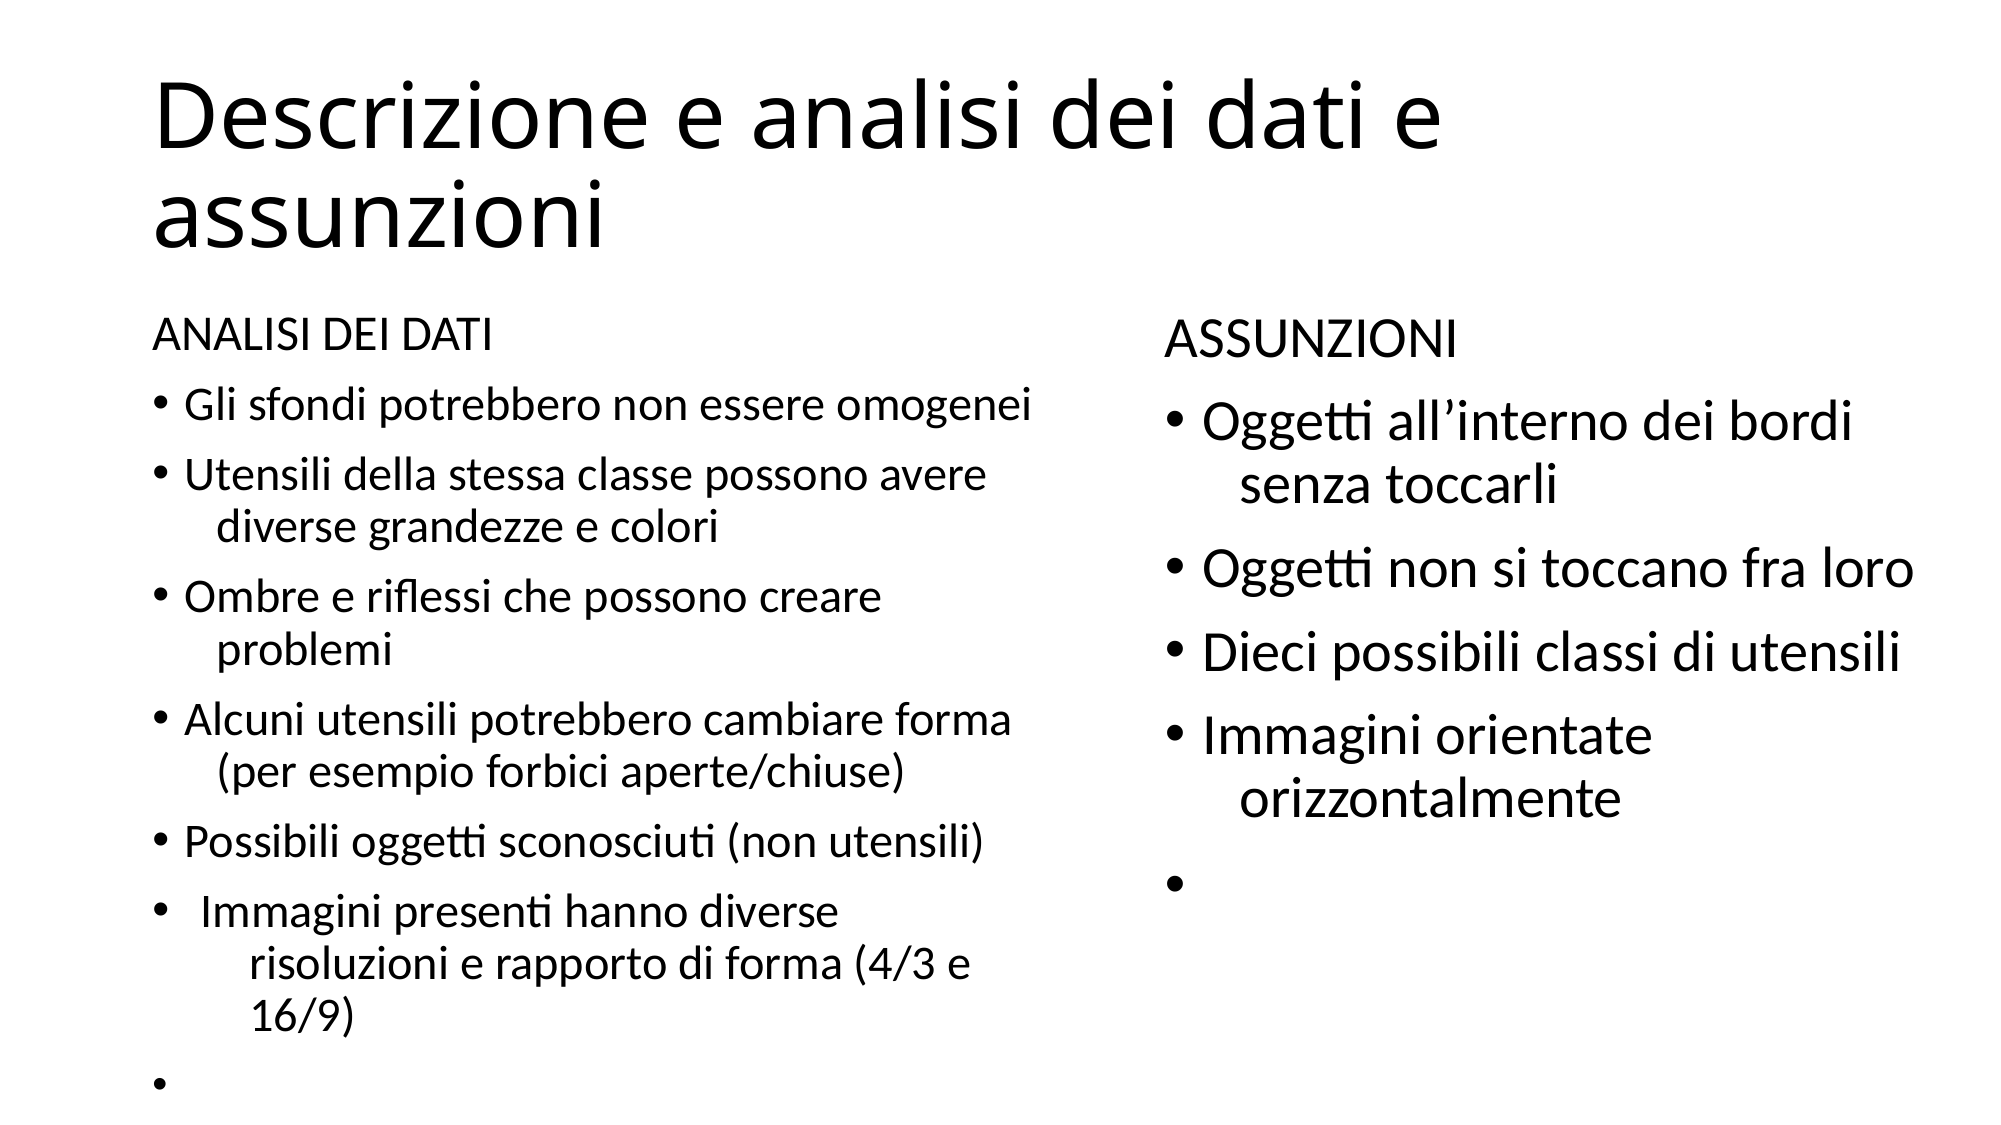

# Descrizione e analisi dei dati e assunzioni
ANALISI DEI DATI
Gli sfondi potrebbero non essere omogenei
Utensili della stessa classe possono avere diverse grandezze e colori
Ombre e riflessi che possono creare problemi
Alcuni utensili potrebbero cambiare forma (per esempio forbici aperte/chiuse)
Possibili oggetti sconosciuti (non utensili)
Immagini presenti hanno diverse risoluzioni e rapporto di forma (4/3 e 16/9)
ASSUNZIONI
Oggetti all’interno dei bordi senza toccarli
Oggetti non si toccano fra loro
Dieci possibili classi di utensili
Immagini orientate orizzontalmente